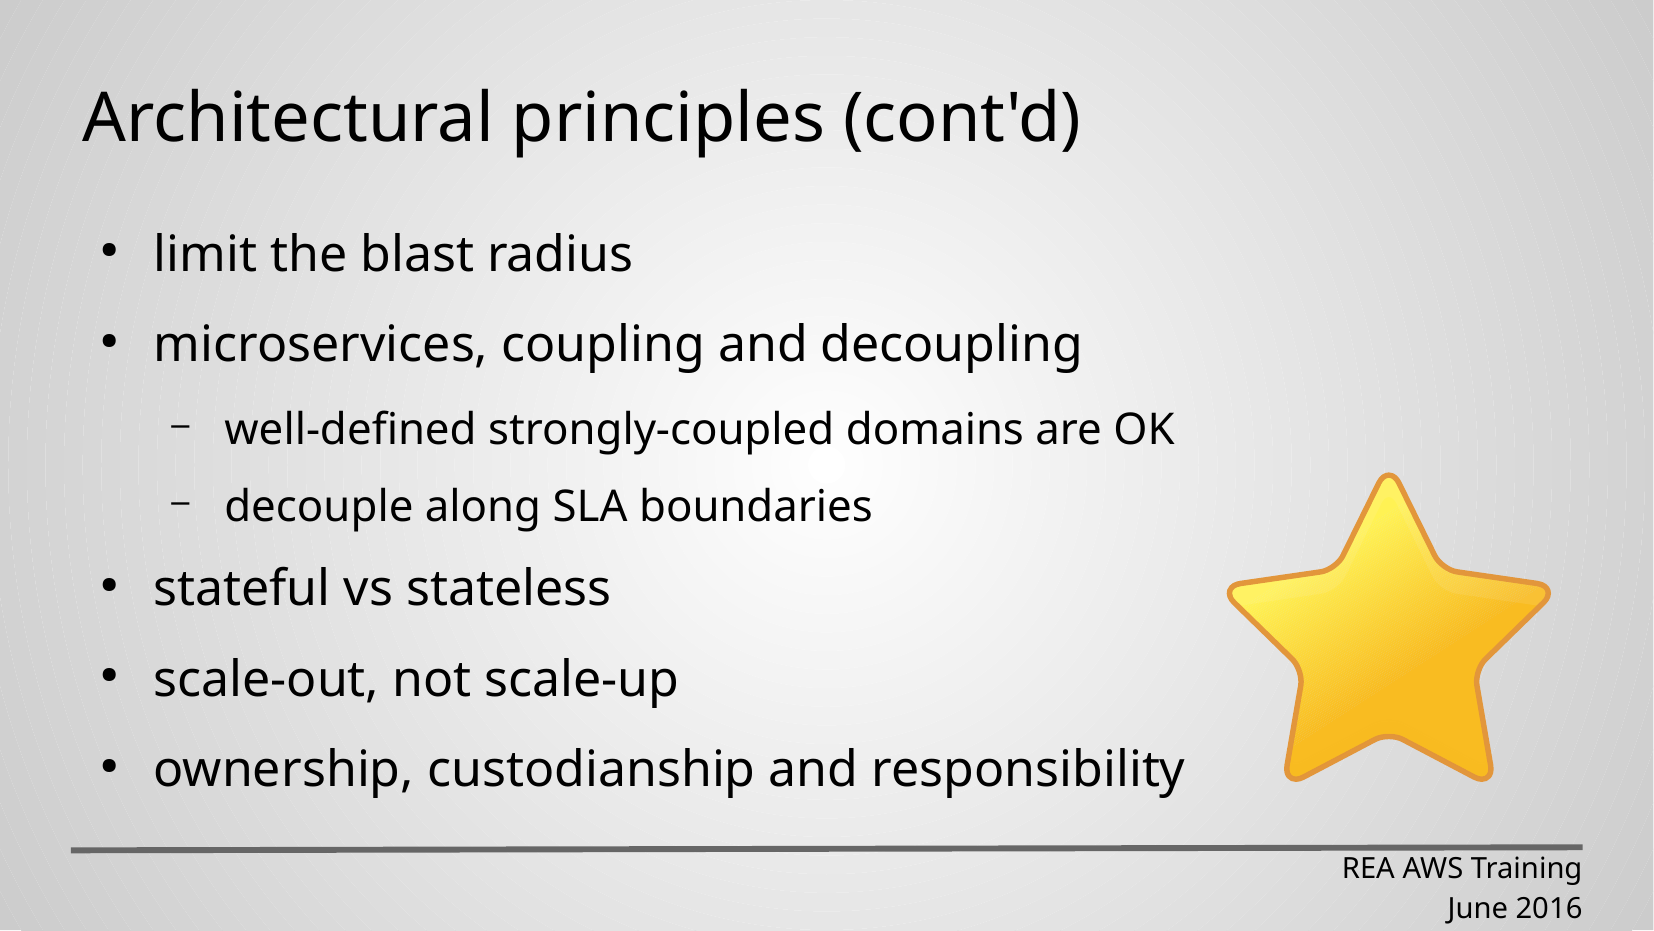

# Architectural principles (cont'd)
limit the blast radius
microservices, coupling and decoupling
well-defined strongly-coupled domains are OK
decouple along SLA boundaries
stateful vs stateless
scale-out, not scale-up
ownership, custodianship and responsibility
REA AWS Training